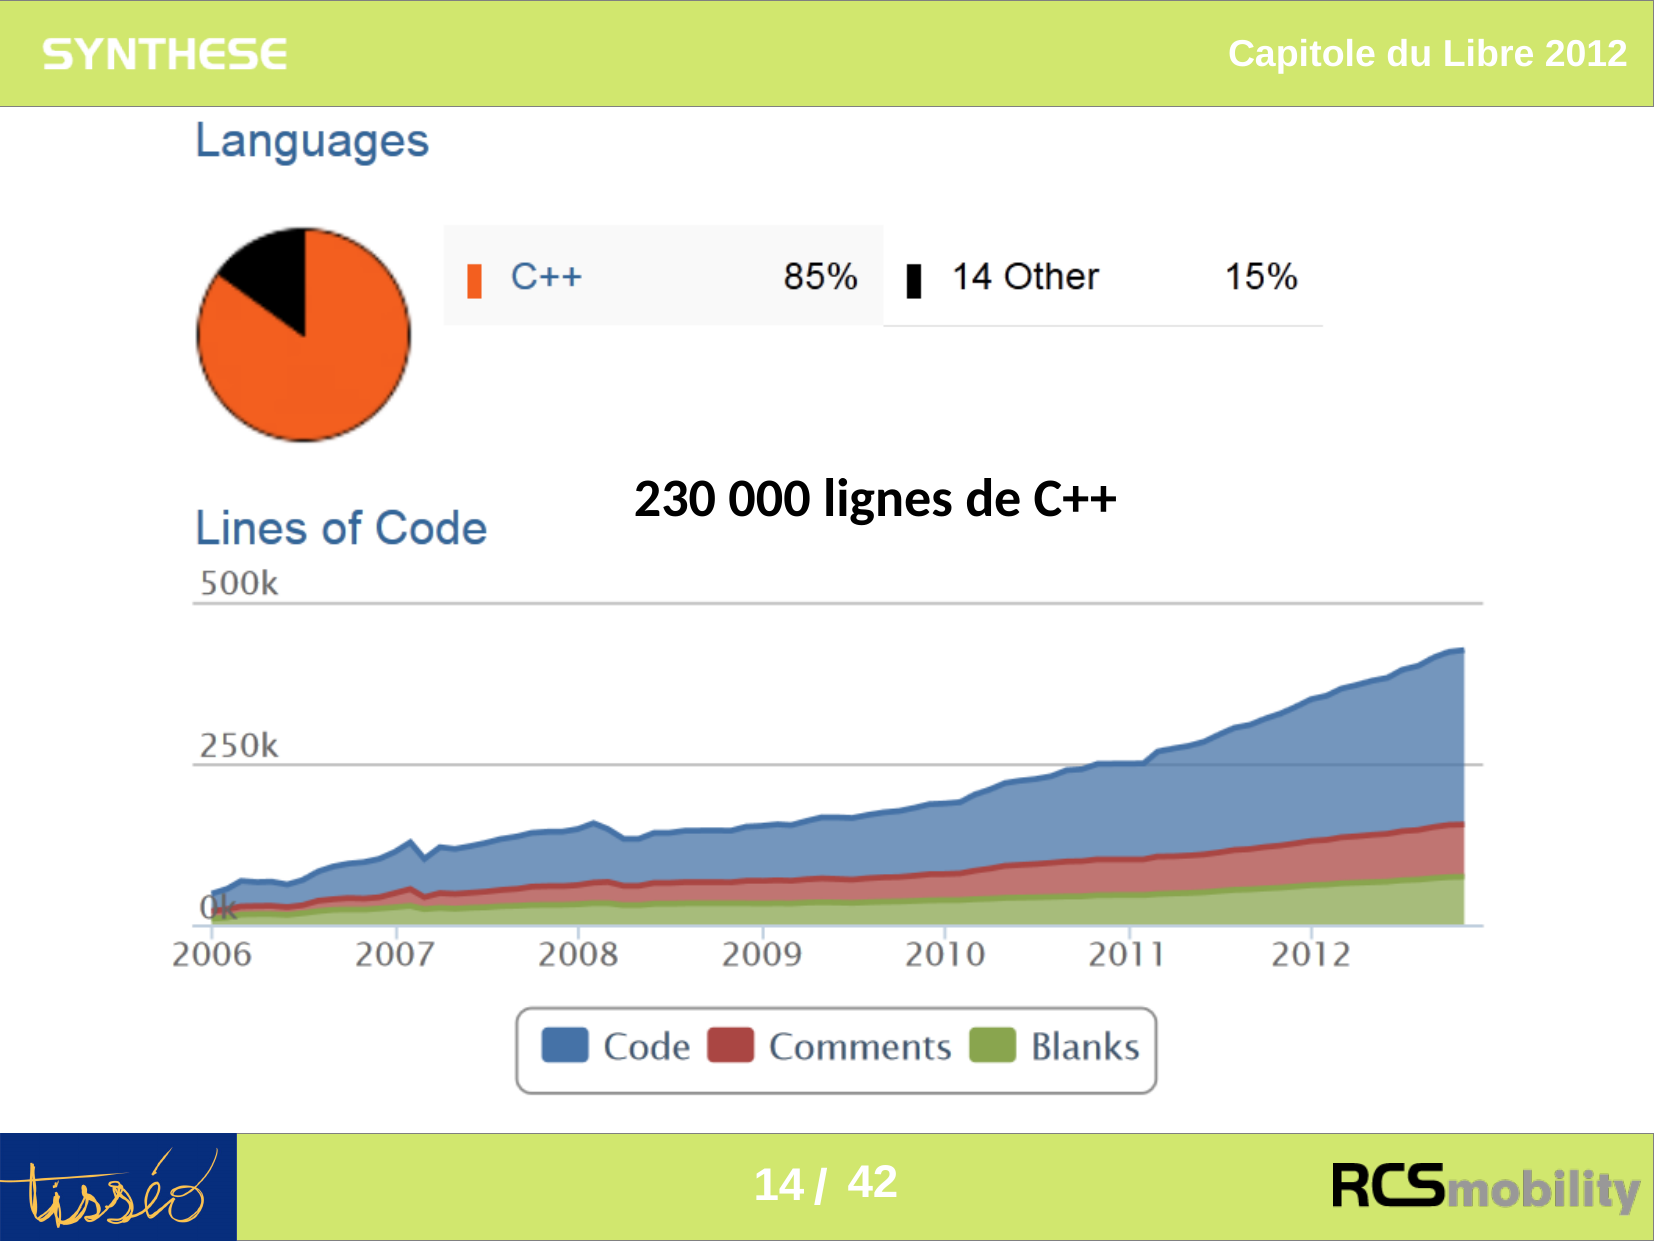

Capitole du Libre 2012
# 230 000 lignes de C++
14
/
42